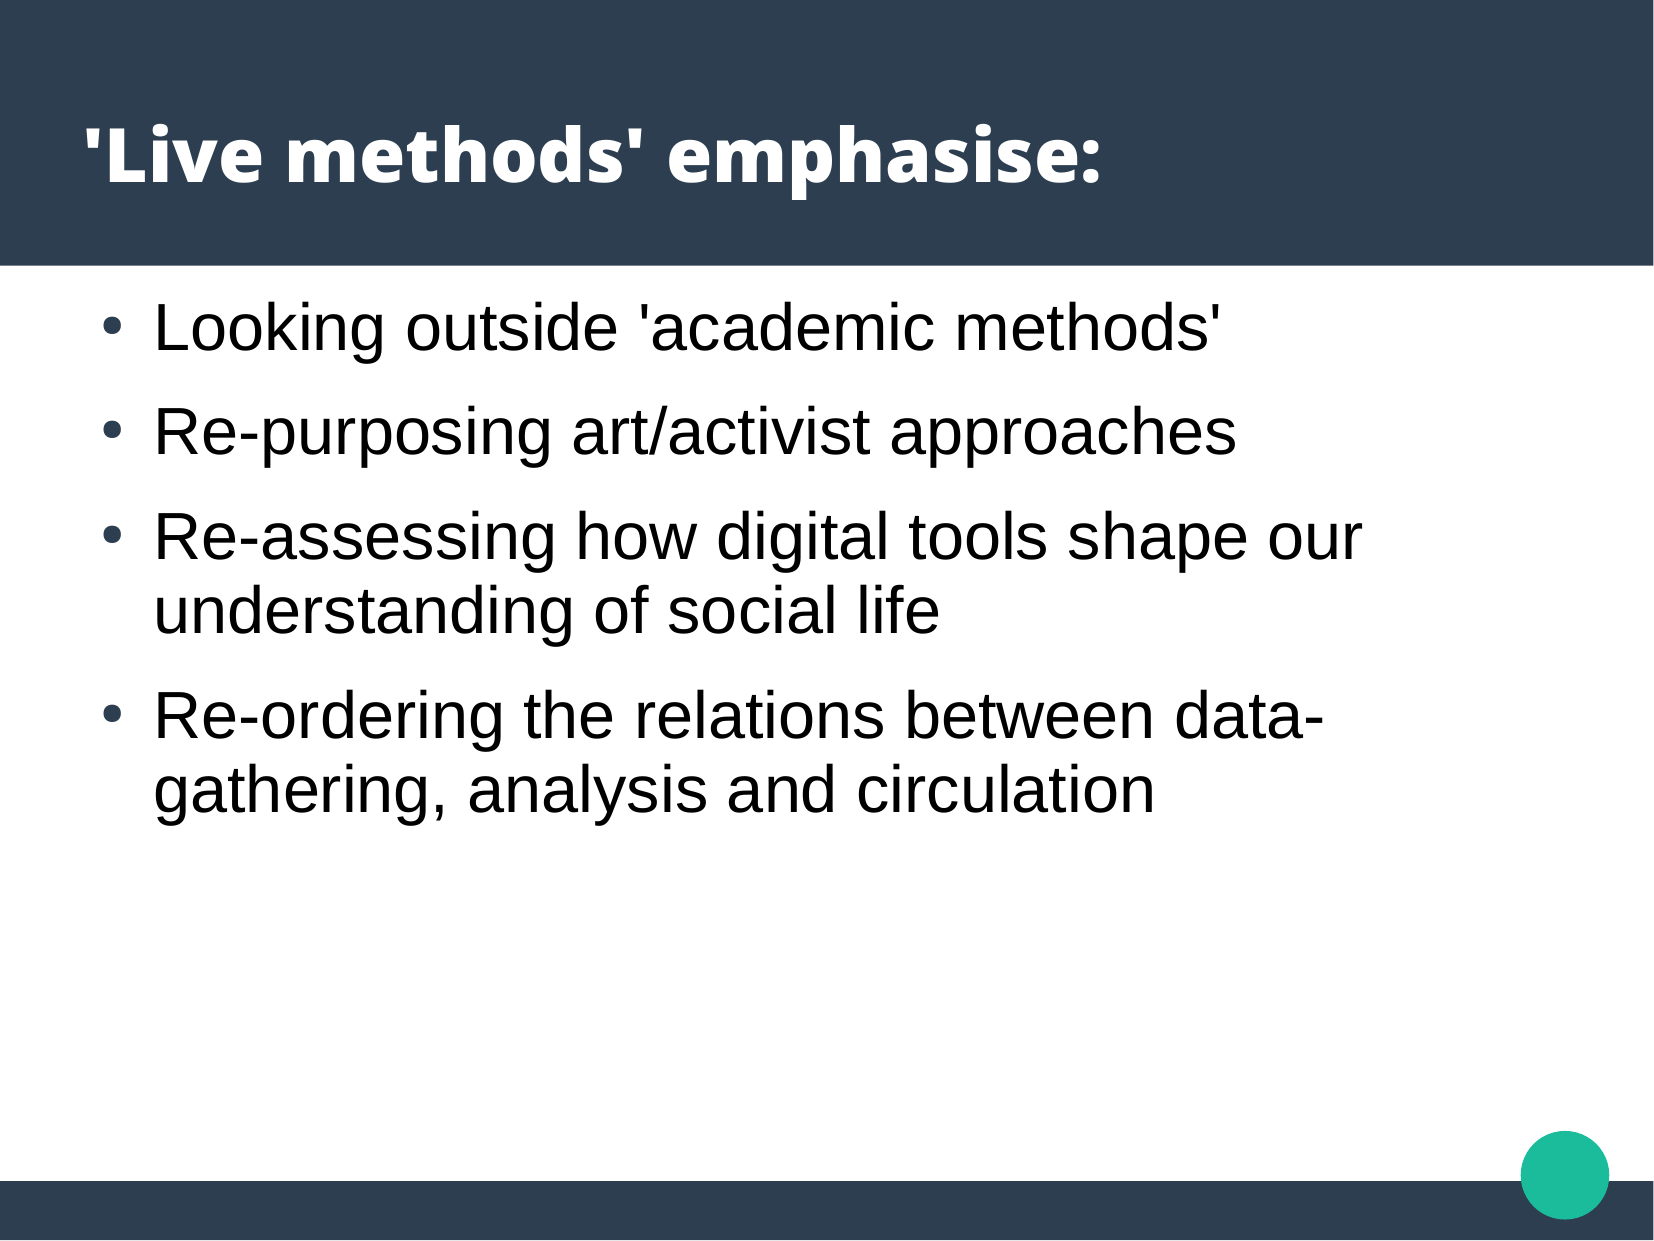

# 'Live methods' emphasise:
Looking outside 'academic methods'
Re-purposing art/activist approaches
Re-assessing how digital tools shape our understanding of social life
Re-ordering the relations between data-gathering, analysis and circulation